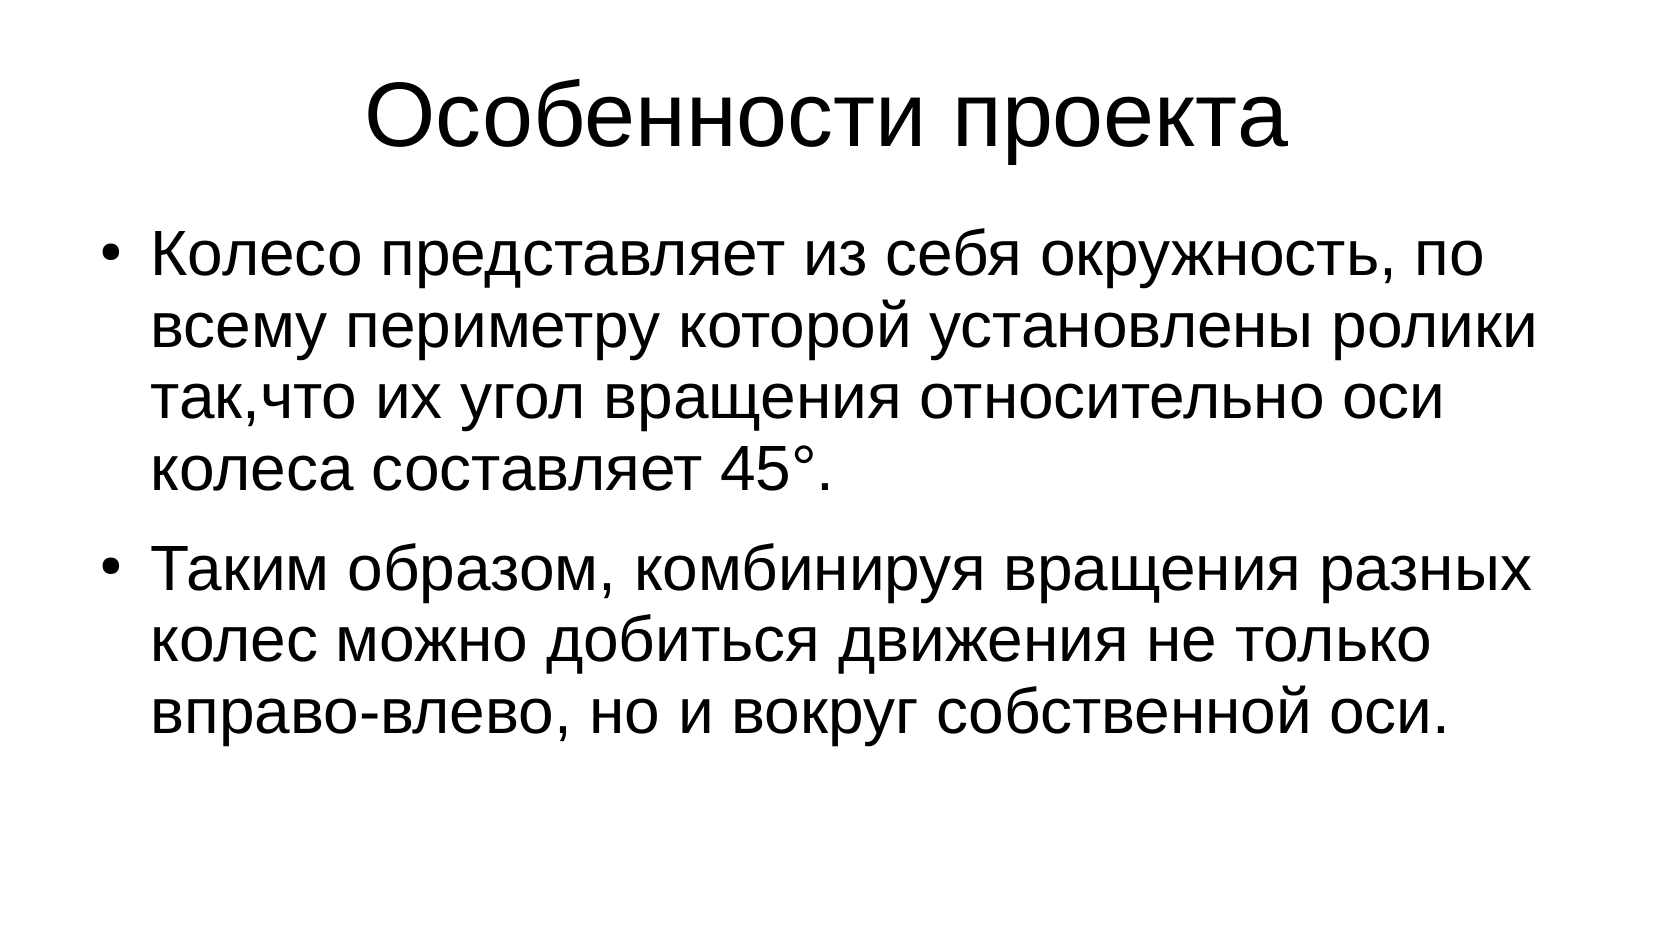

# Особенности проекта
Колесо представляет из себя окружность, по всему периметру которой установлены ролики так,что их угол вращения относительно оси колеса составляет 45°.
Таким образом, комбинируя вращения разных колес можно добиться движения не только вправо-влево, но и вокруг собственной оси.